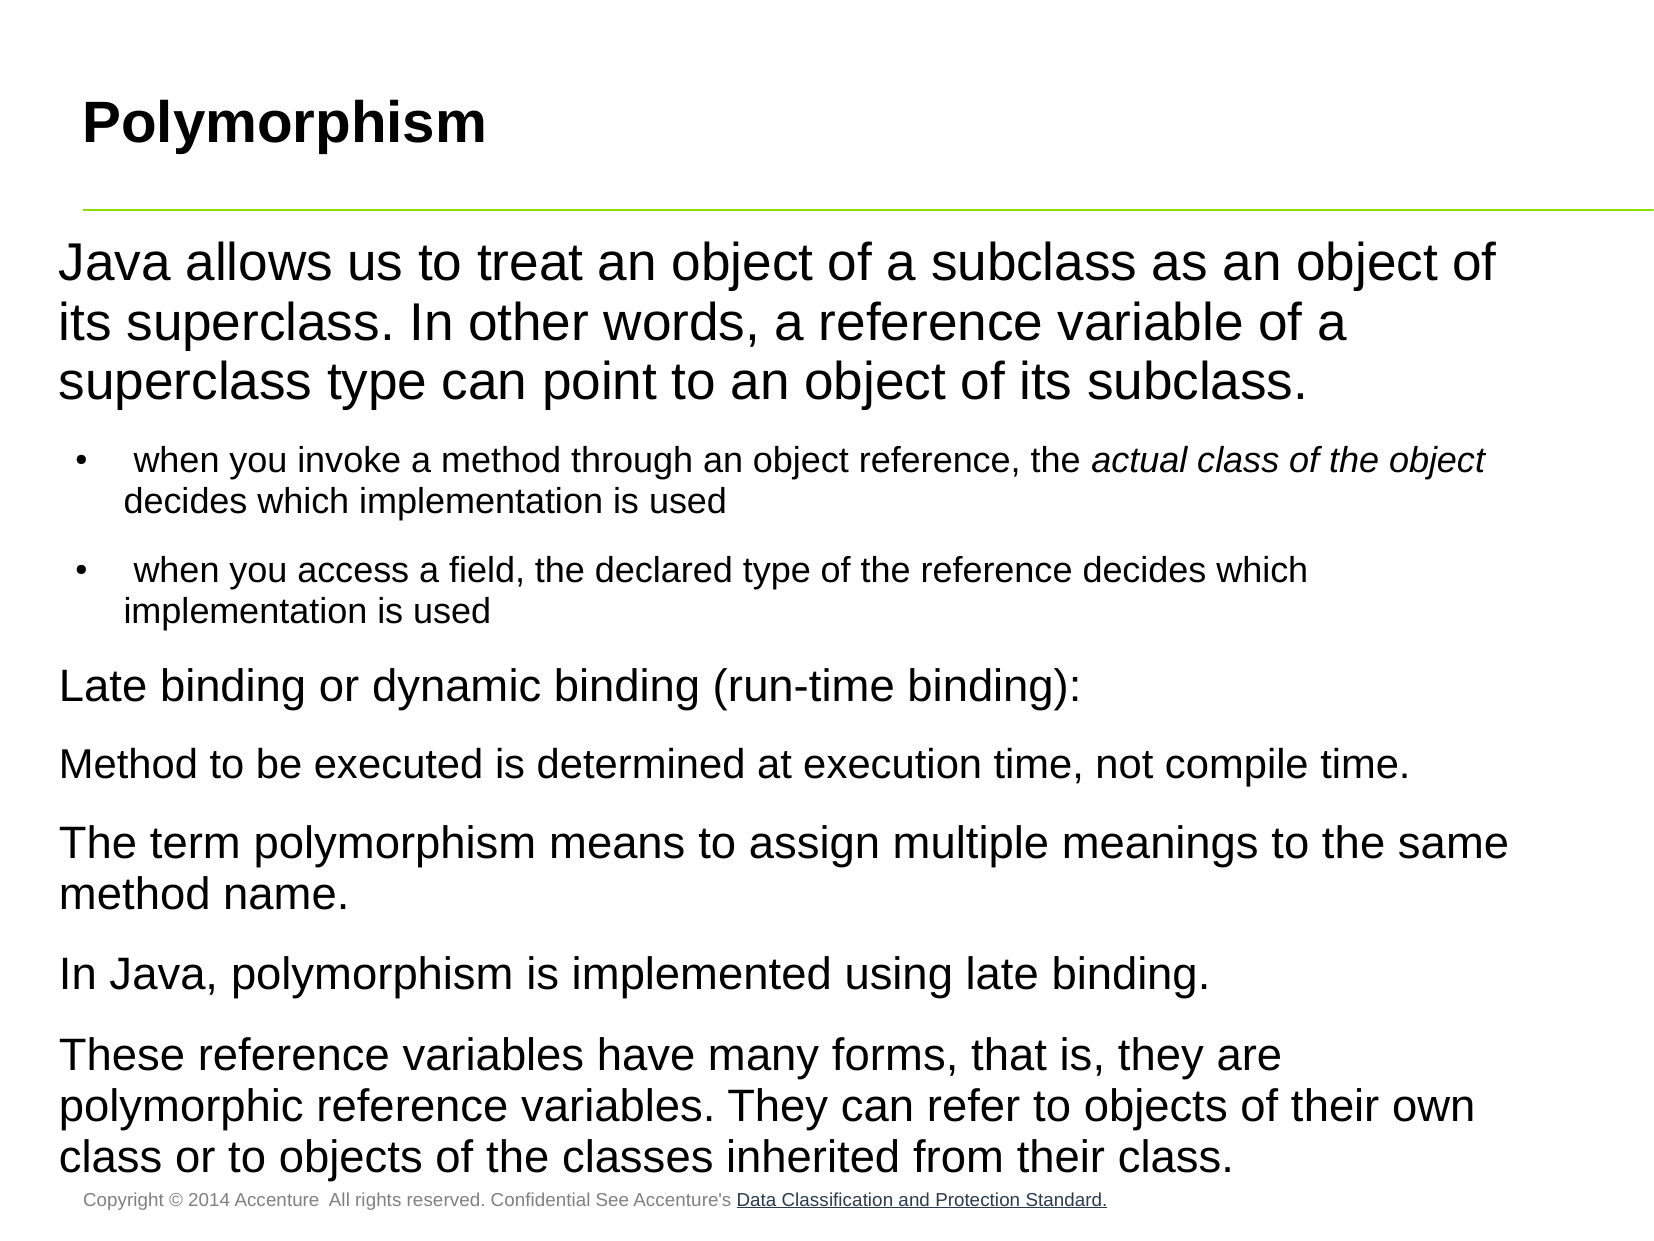

# Polymorphism
Java allows us to treat an object of a subclass as an object of its superclass. In other words, a reference variable of a superclass type can point to an object of its subclass.
 when you invoke a method through an object reference, the actual class of the object decides which implementation is used
 when you access a field, the declared type of the reference decides which implementation is used
Late binding or dynamic binding (run-time binding):
Method to be executed is determined at execution time, not compile time.
The term polymorphism means to assign multiple meanings to the same method name.
In Java, polymorphism is implemented using late binding.
These reference variables have many forms, that is, they are polymorphic reference variables. They can refer to objects of their own class or to objects of the classes inherited from their class.